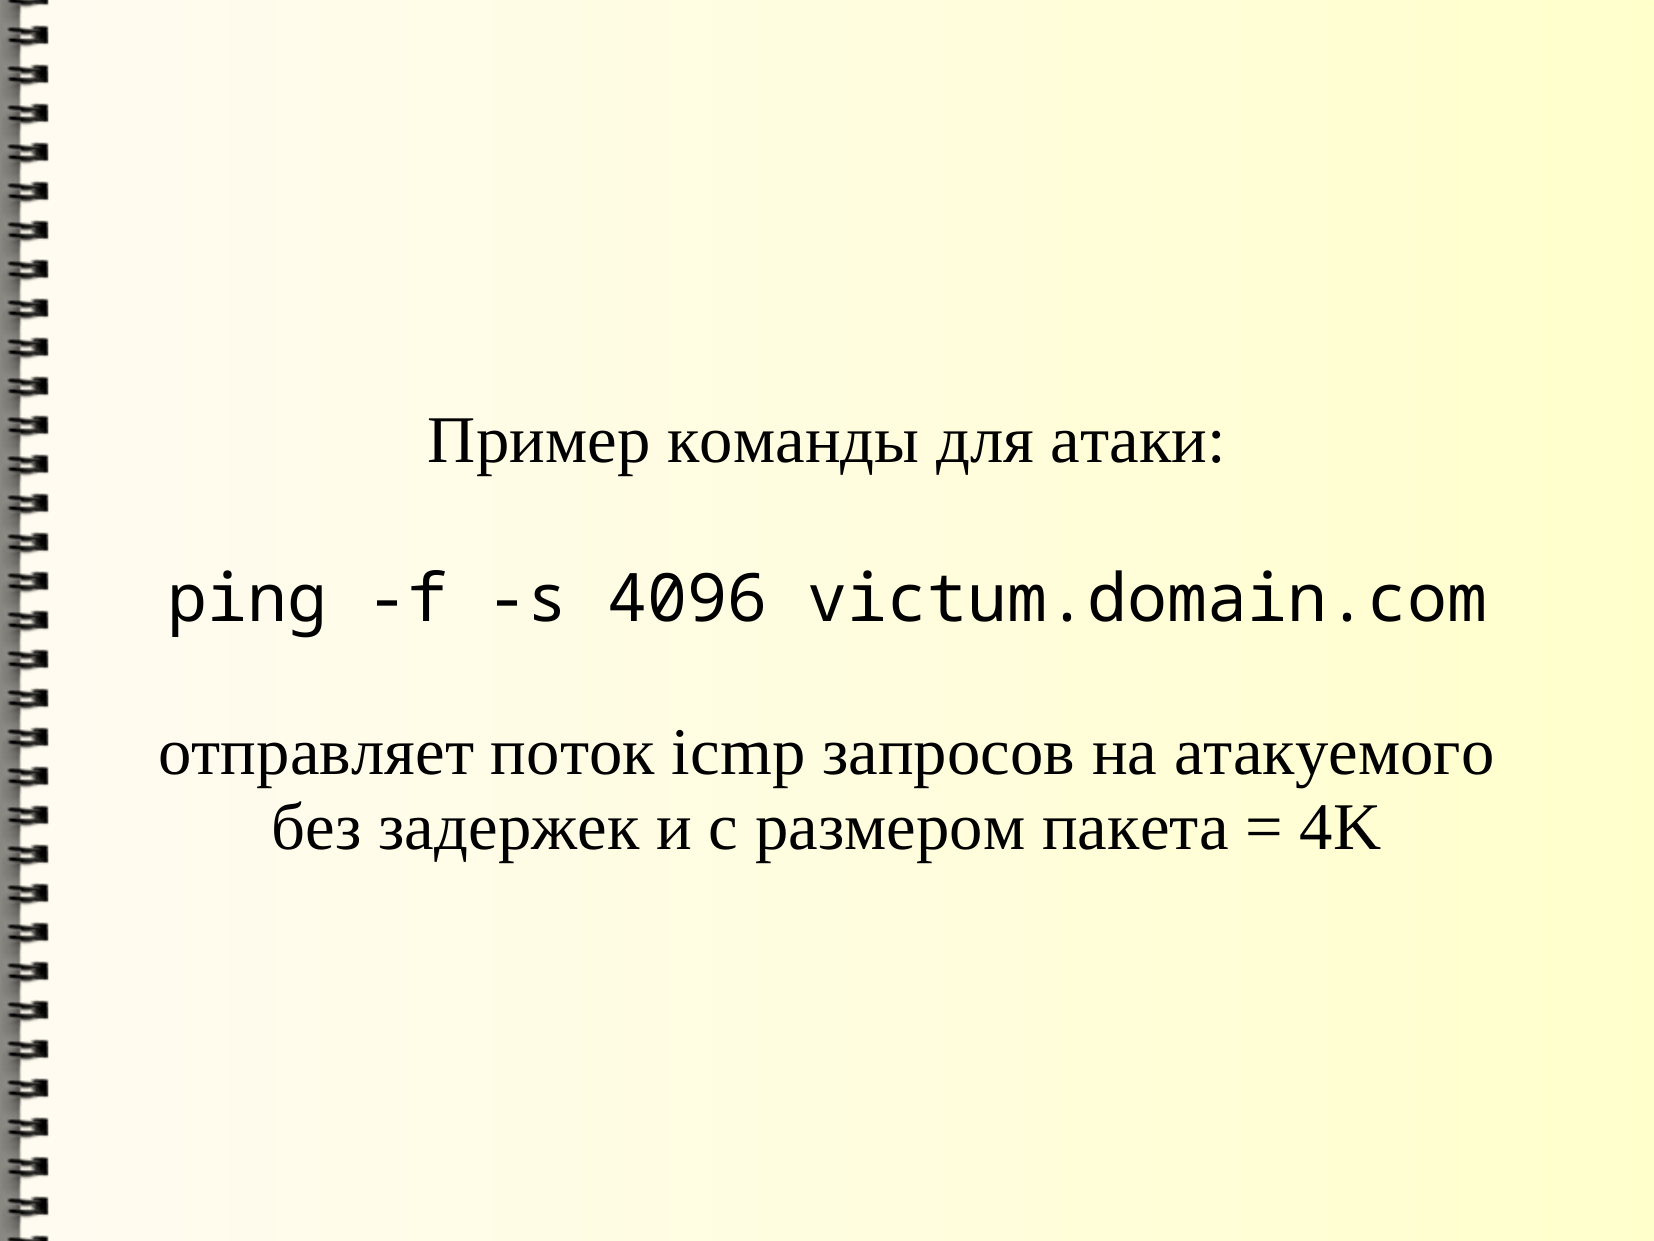

# Пример команды для атаки:
ping -f -s 4096 victum.domain.com
отправляет поток icmp запросов на атакуемого без задержек и с размером пакета = 4K